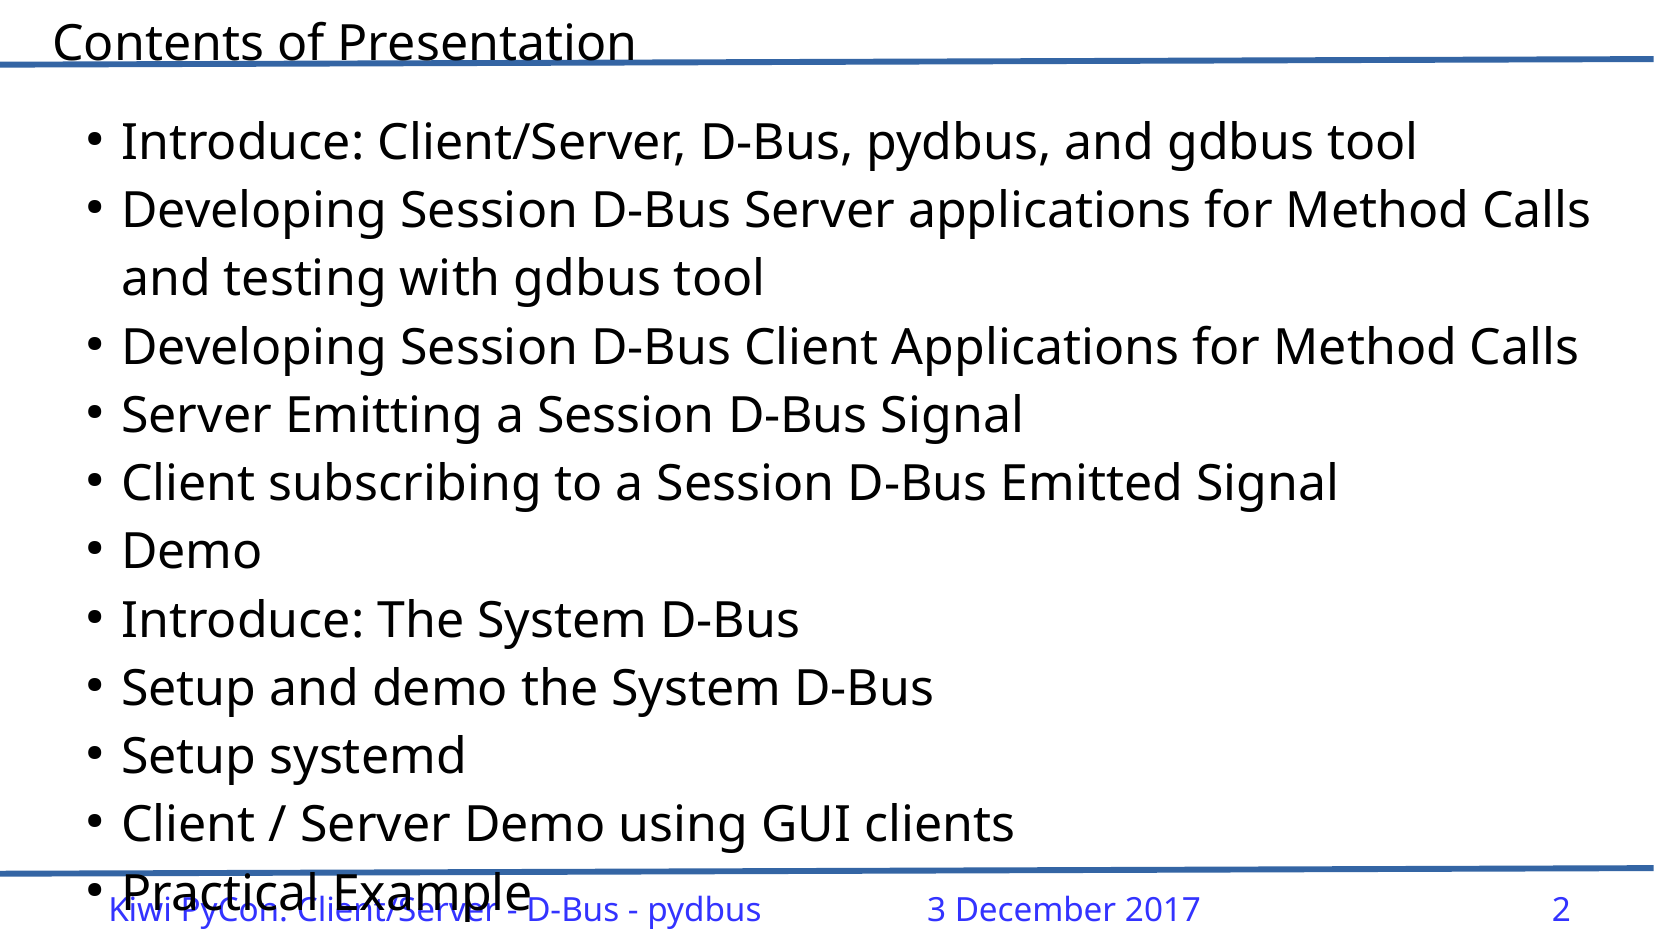

Contents of Presentation
Introduce: Client/Server, D-Bus, pydbus, and gdbus tool
Developing Session D-Bus Server applications for Method Calls and testing with gdbus tool
Developing Session D-Bus Client Applications for Method Calls
Server Emitting a Session D-Bus Signal
Client subscribing to a Session D-Bus Emitted Signal
Demo
Introduce: The System D-Bus
Setup and demo the System D-Bus
Setup systemd
Client / Server Demo using GUI clients
Practical Example
Questions
Kiwi PyCon: Client/Server - D-Bus - pydbus
3 December 2017
2